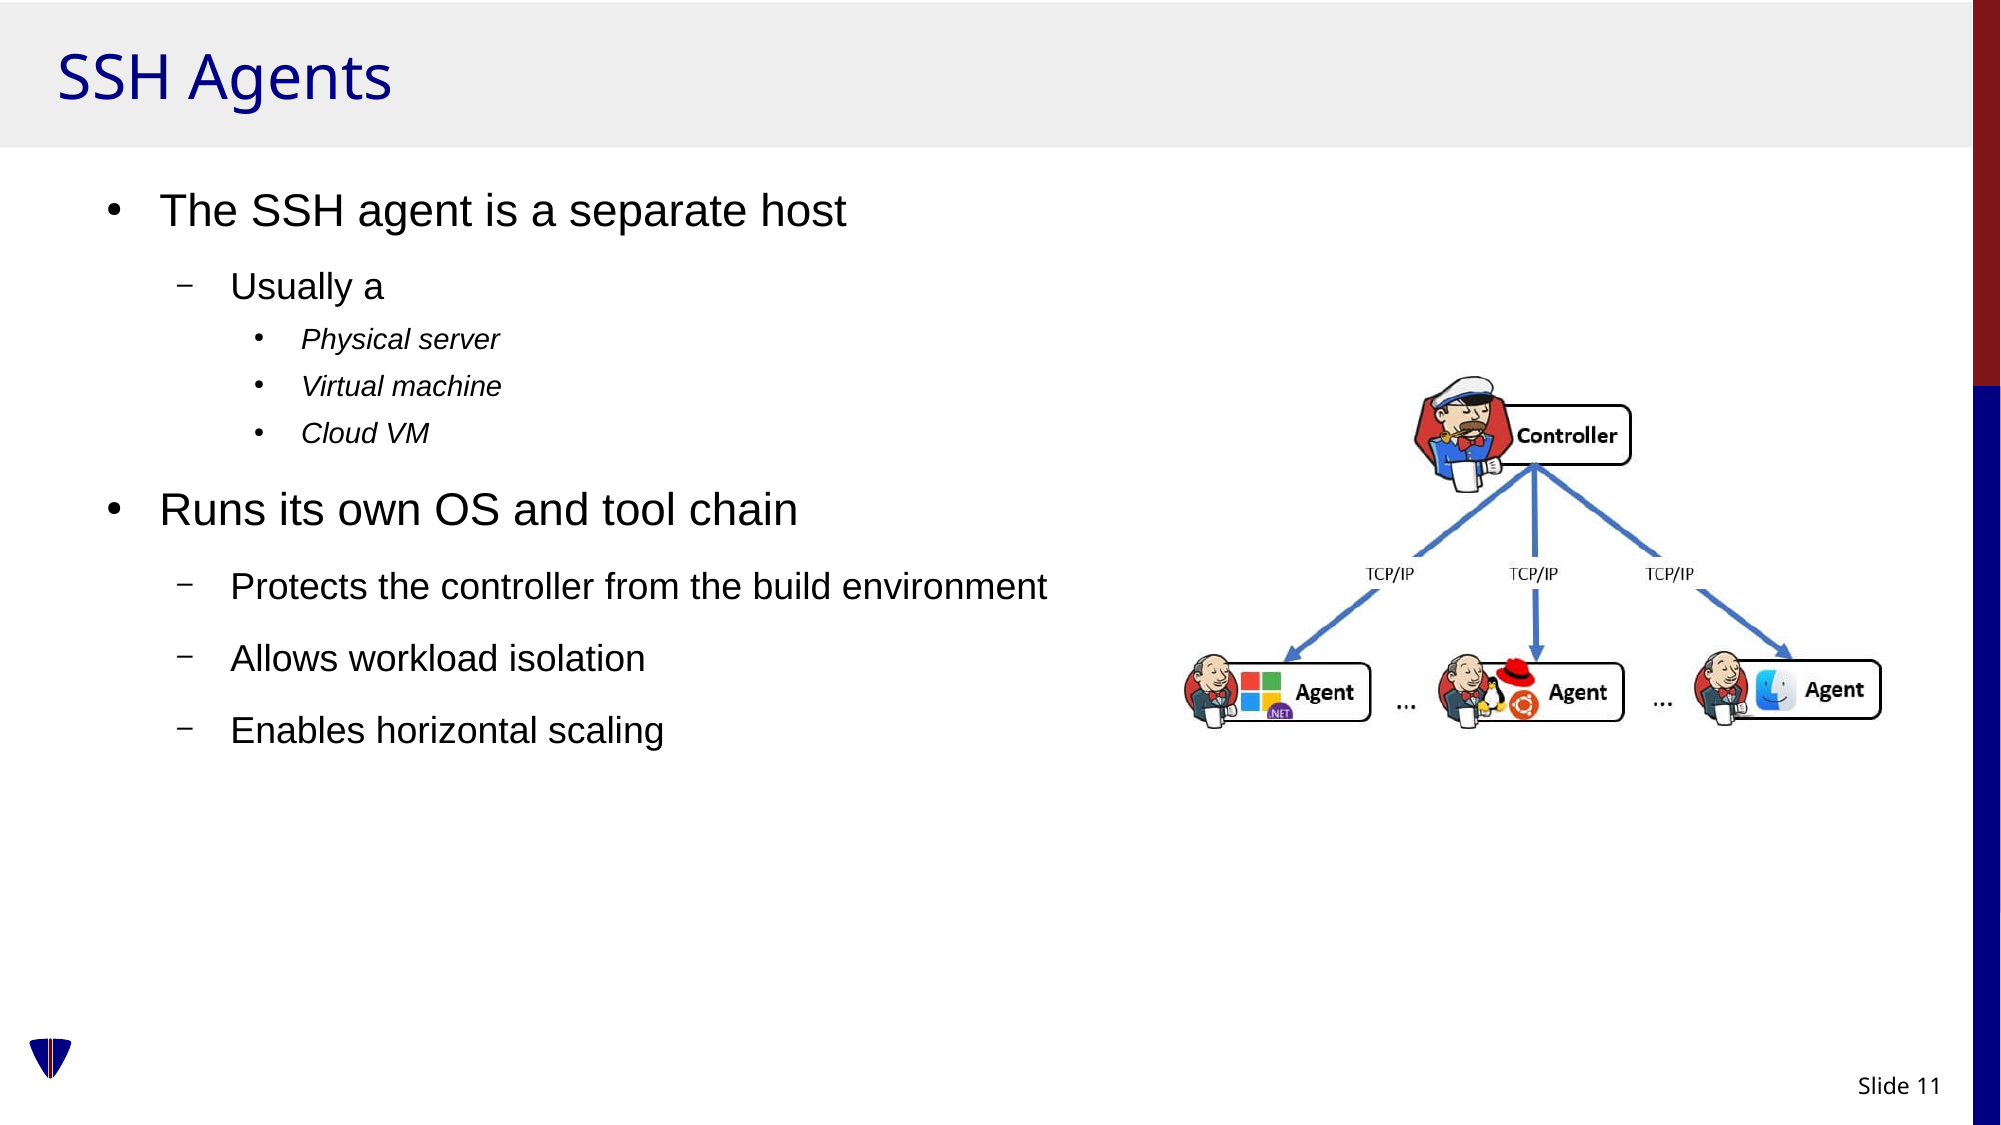

# SSH Agents
The SSH agent is a separate host
Usually a
Physical server
Virtual machine
Cloud VM
Runs its own OS and tool chain
Protects the controller from the build environment
Allows workload isolation
Enables horizontal scaling